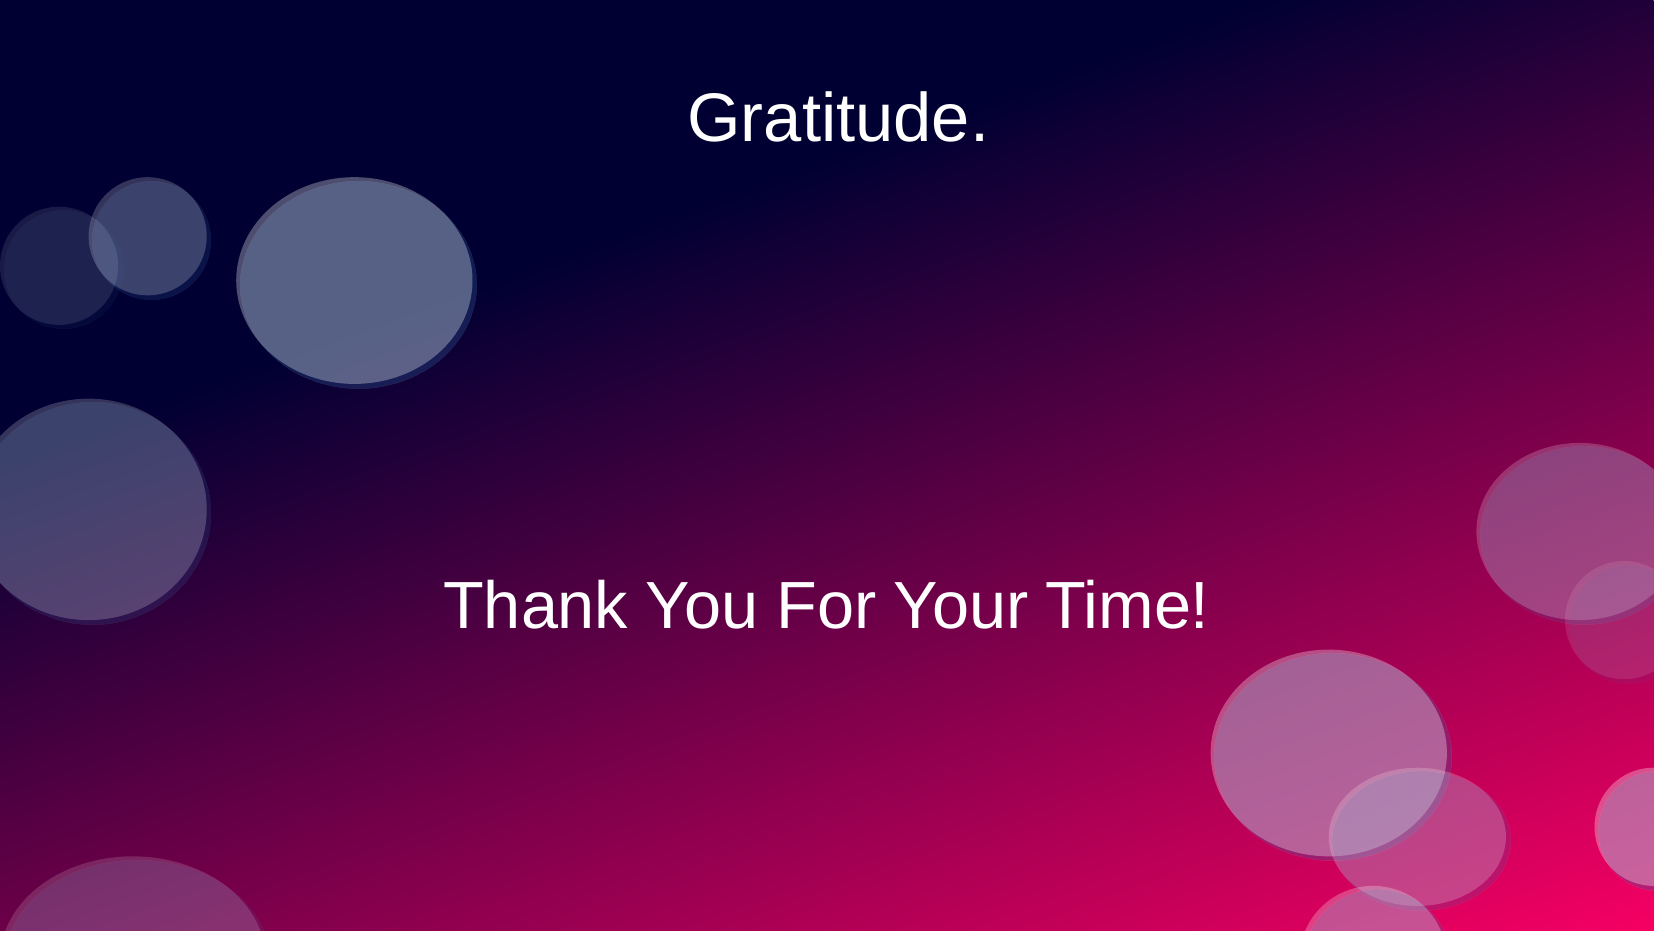

# Gratitude.
Thank You For Your Time!